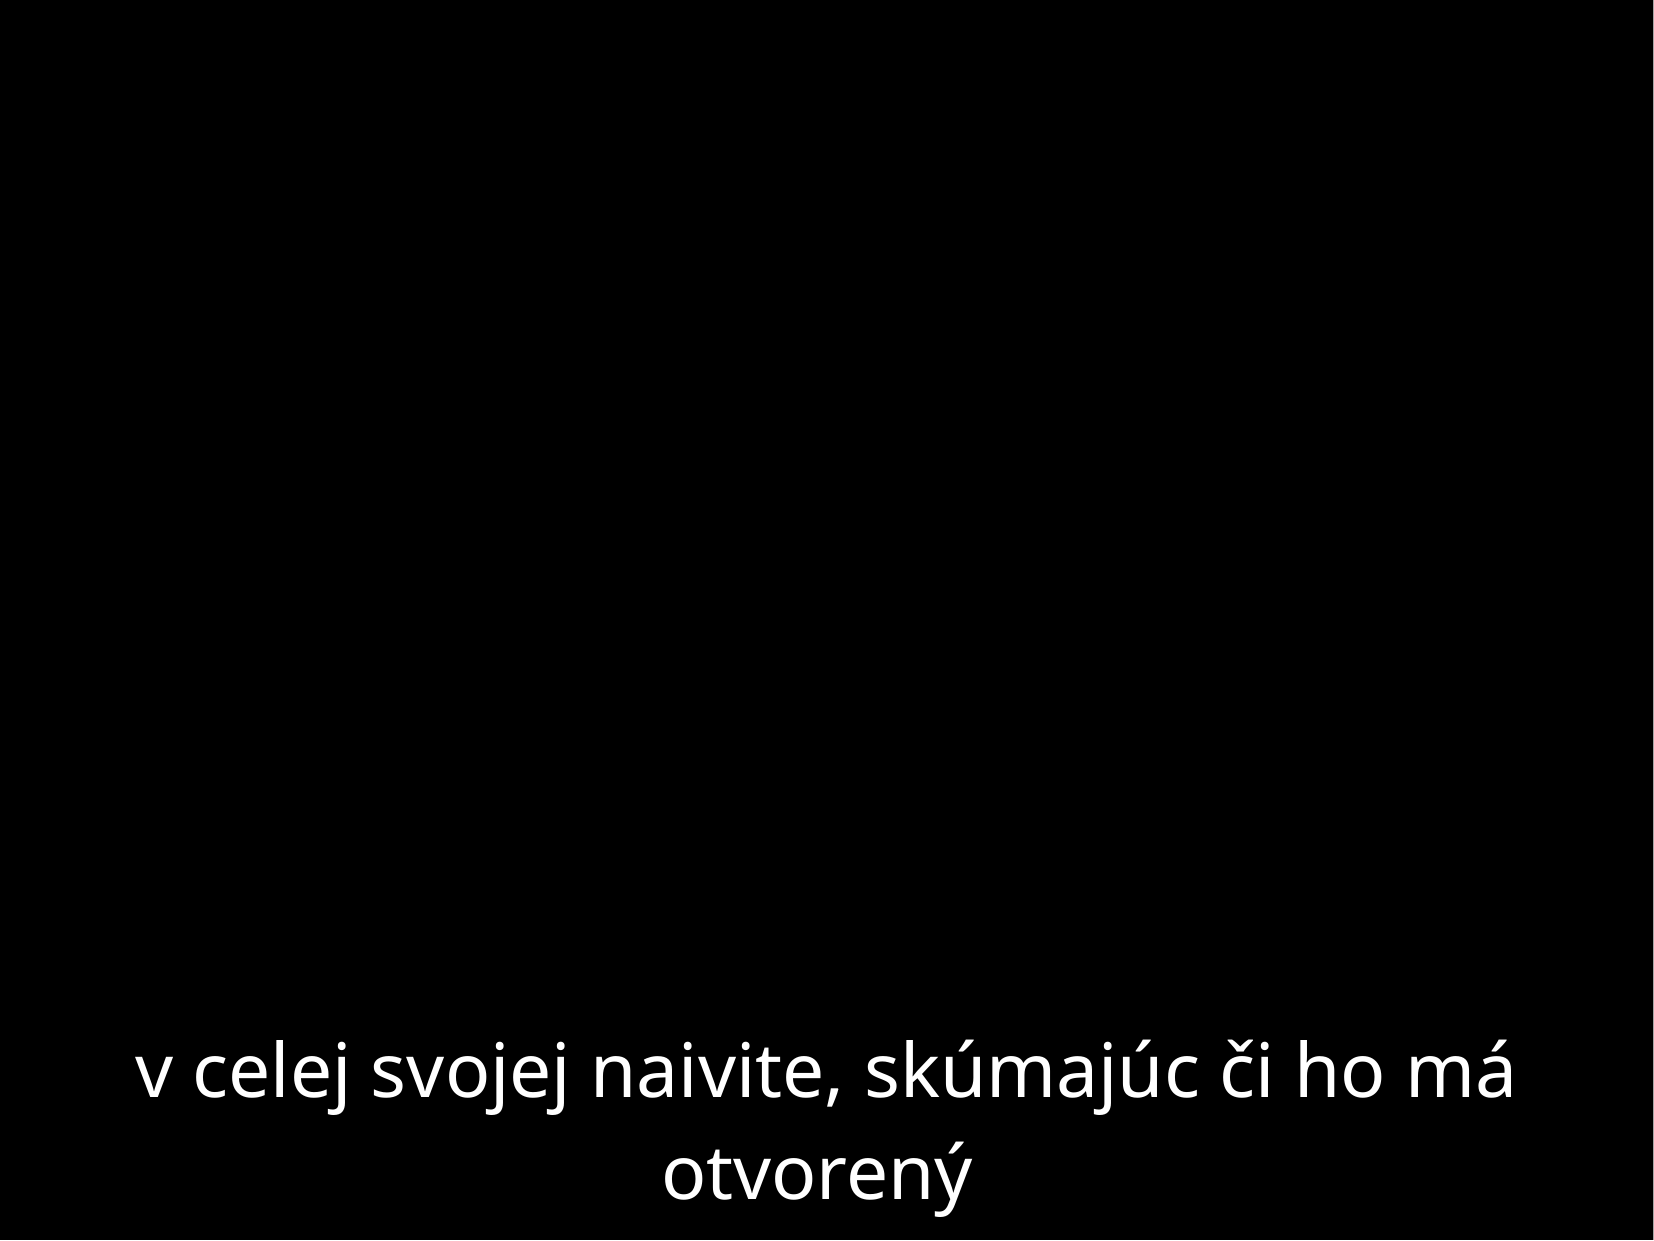

# v celej svojej naivite, skúmajúc či ho má otvorený